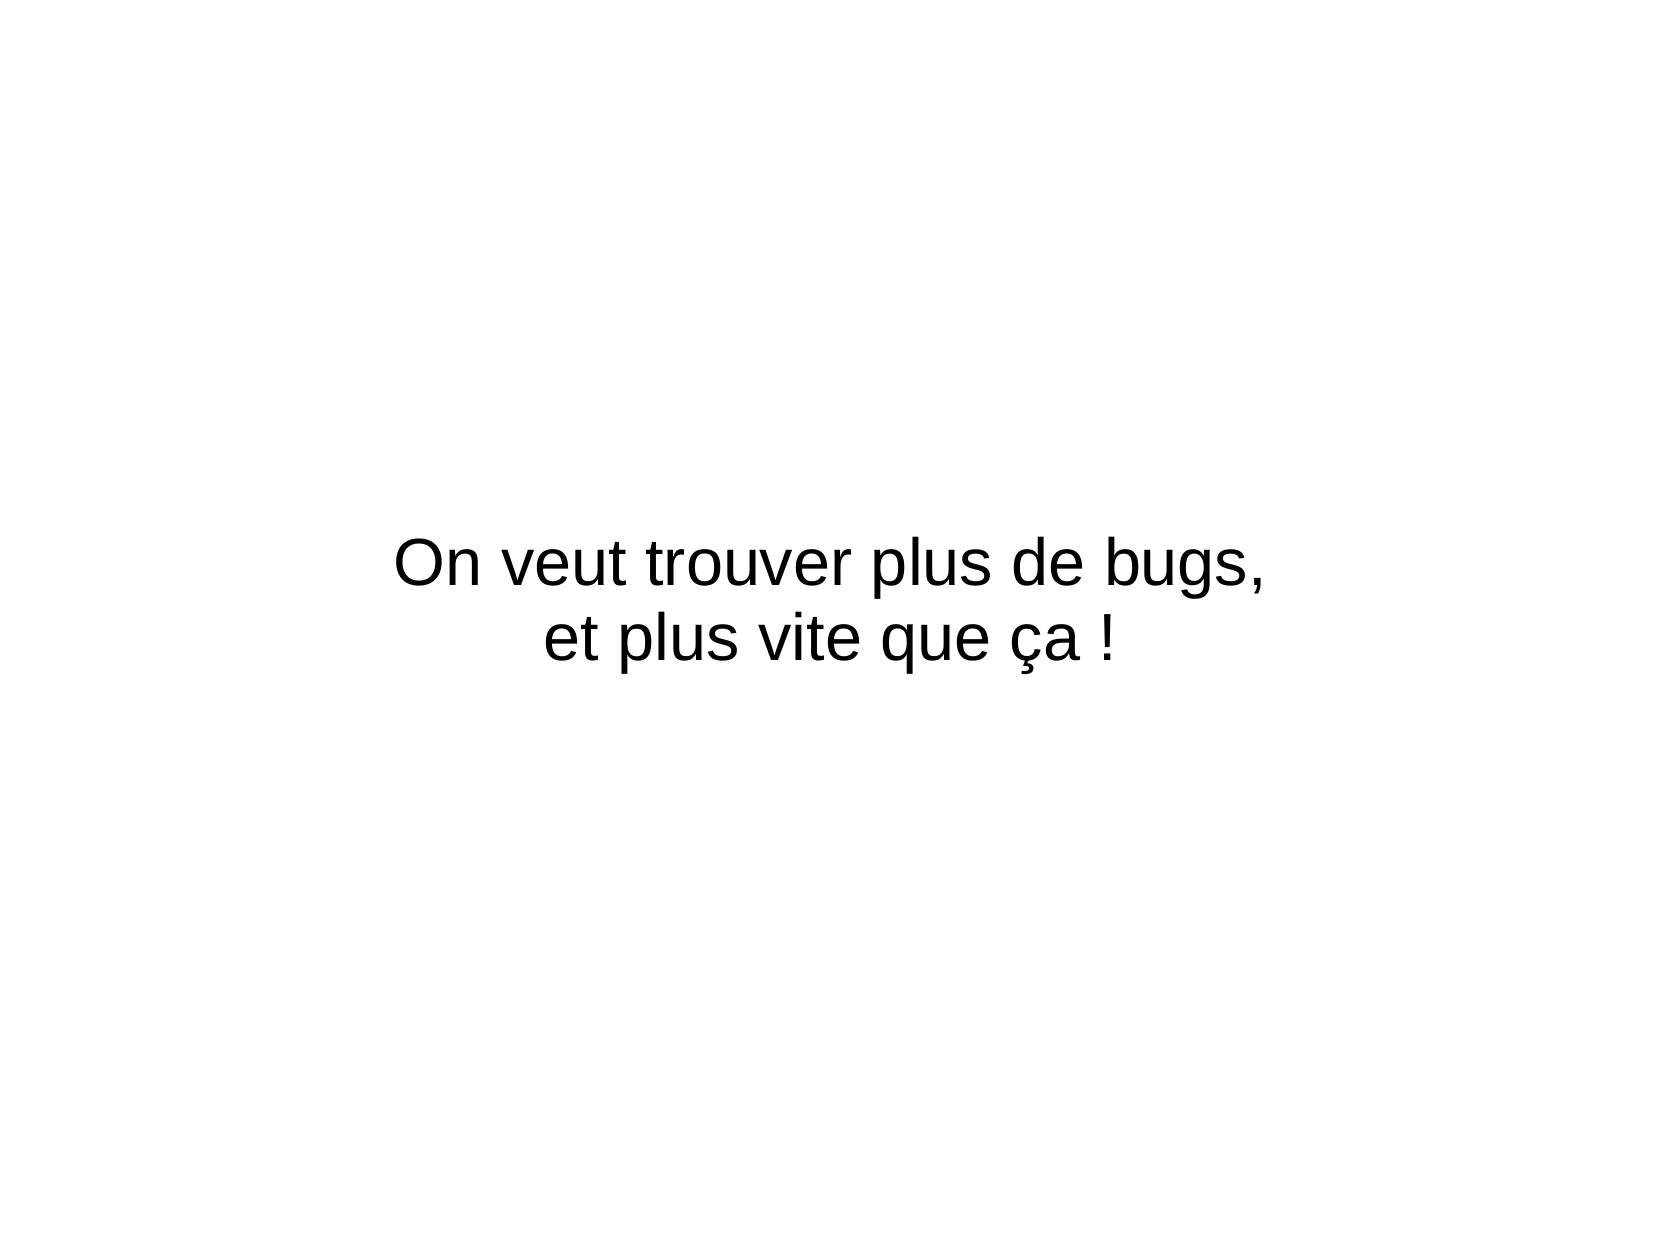

# On veut trouver plus de bugs,
et plus vite que ça !